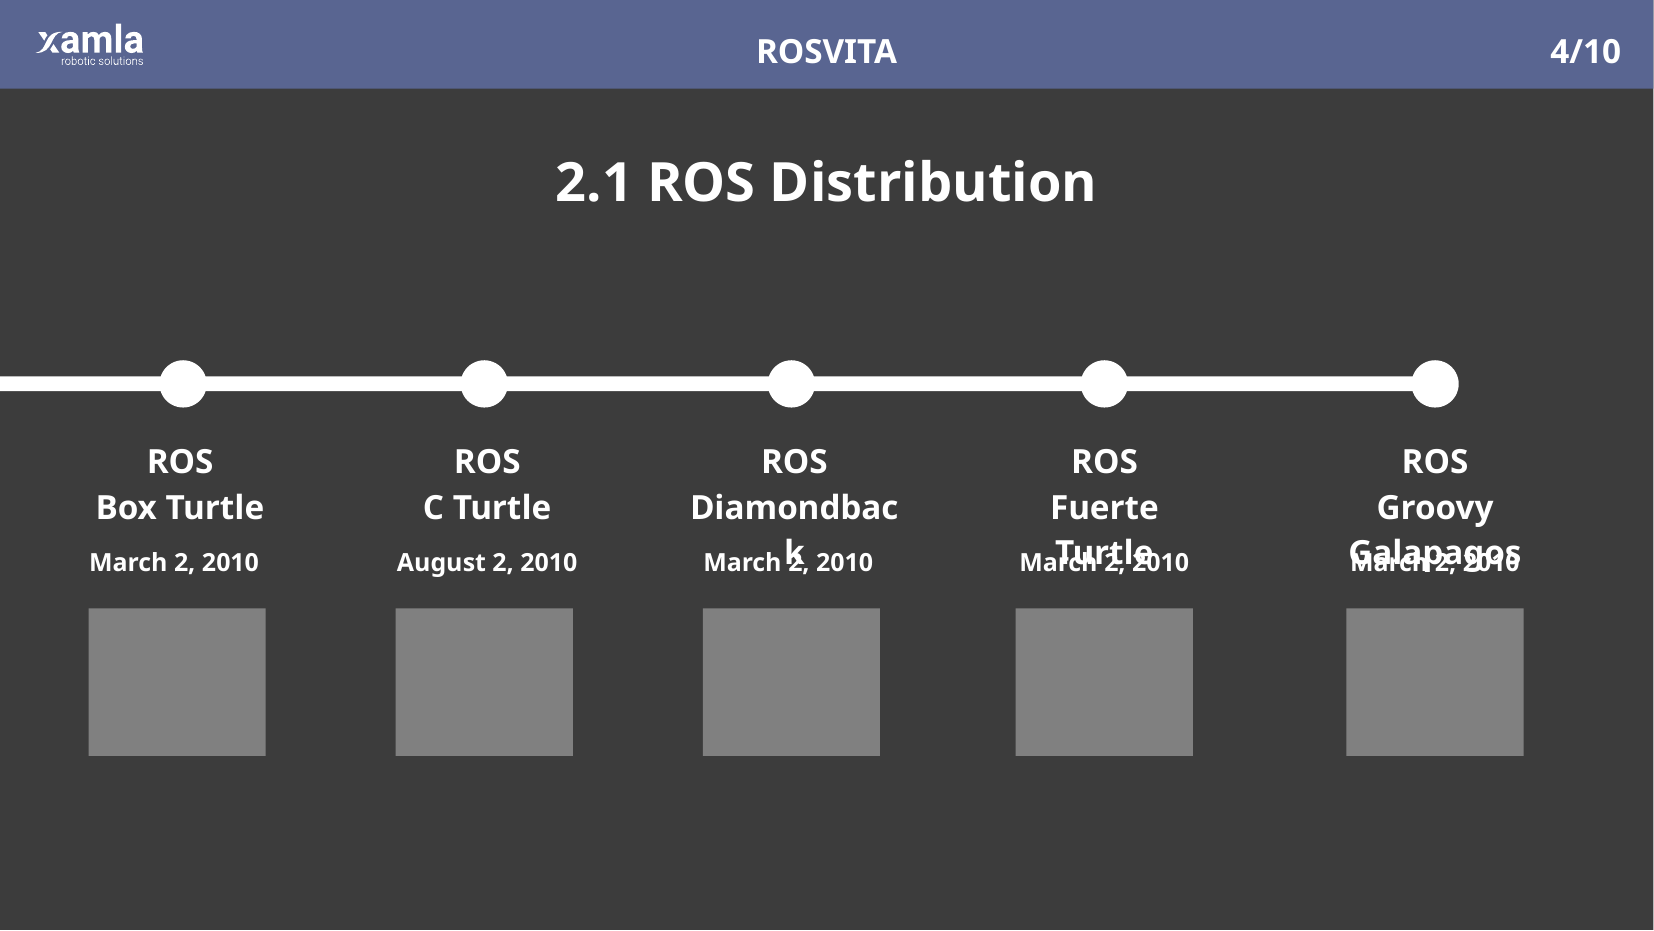

ROSVITA
4/10
2.1 ROS Distribution
ROS
Box Turtle
ROS
C Turtle
ROS
Diamondback
ROS
Fuerte Turtle
ROS
Groovy Galapagos
March 2, 2010
August 2, 2010
March 2, 2010
March 2, 2010
March 2, 2010